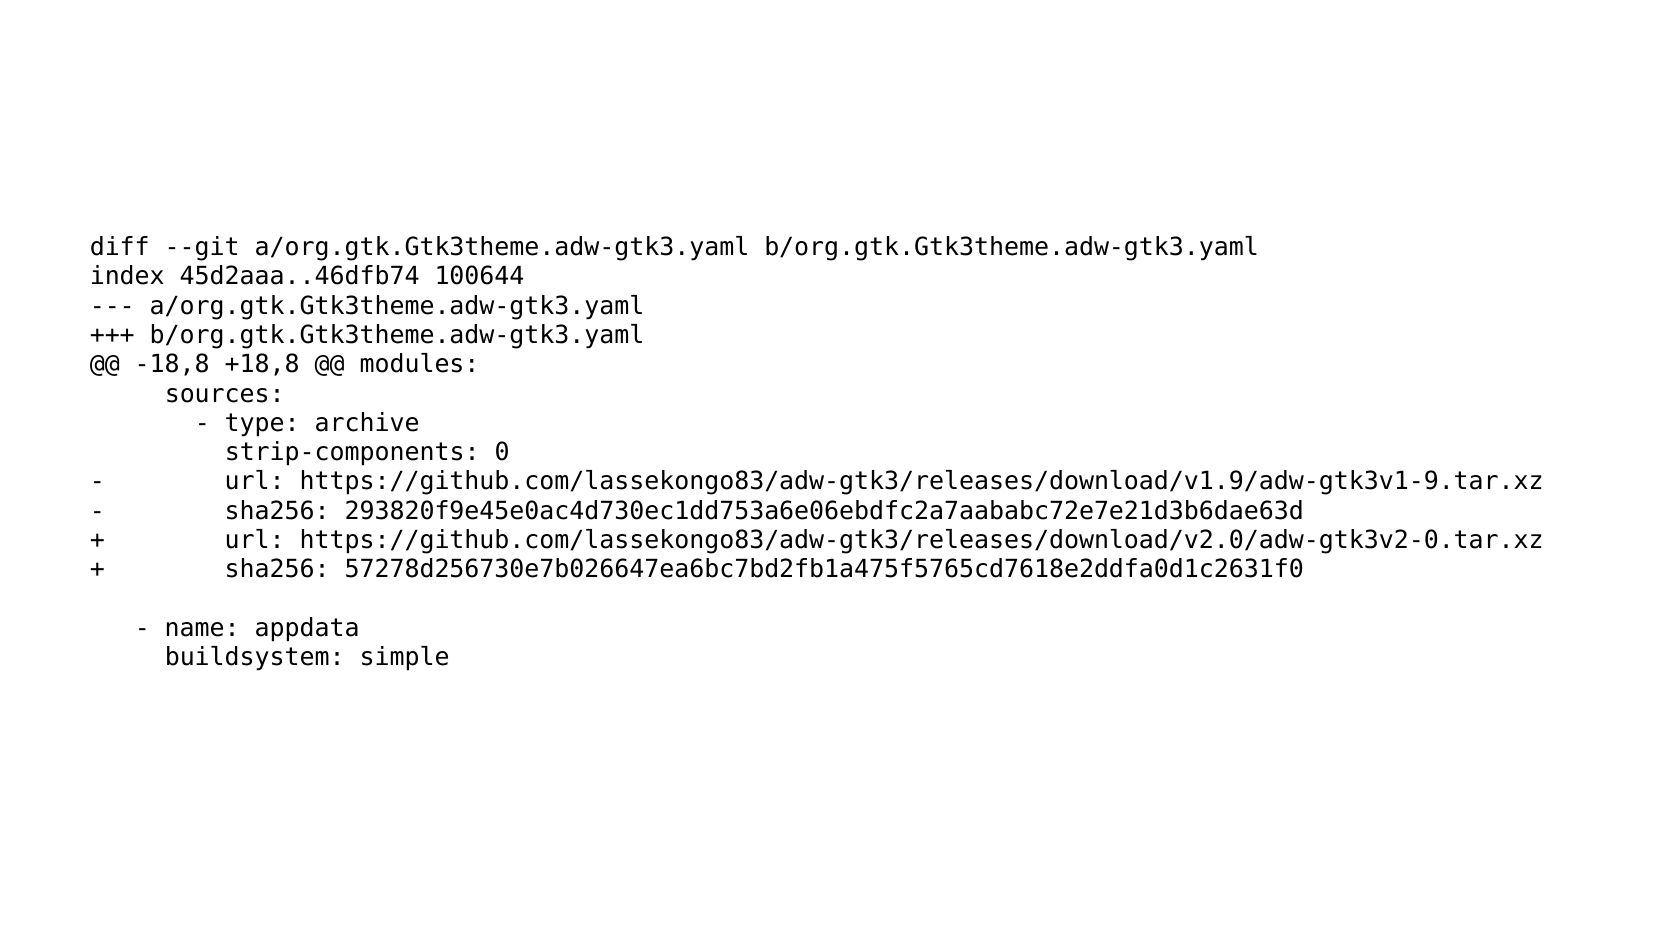

diff --git a/org.gtk.Gtk3theme.adw-gtk3.yaml b/org.gtk.Gtk3theme.adw-gtk3.yaml
index 45d2aaa..46dfb74 100644
--- a/org.gtk.Gtk3theme.adw-gtk3.yaml
+++ b/org.gtk.Gtk3theme.adw-gtk3.yaml
@@ -18,8 +18,8 @@ modules:
 sources:
 - type: archive
 strip-components: 0
- url: https://github.com/lassekongo83/adw-gtk3/releases/download/v1.9/adw-gtk3v1-9.tar.xz
- sha256: 293820f9e45e0ac4d730ec1dd753a6e06ebdfc2a7aababc72e7e21d3b6dae63d
+ url: https://github.com/lassekongo83/adw-gtk3/releases/download/v2.0/adw-gtk3v2-0.tar.xz
+ sha256: 57278d256730e7b026647ea6bc7bd2fb1a475f5765cd7618e2ddfa0d1c2631f0
 - name: appdata
 buildsystem: simple